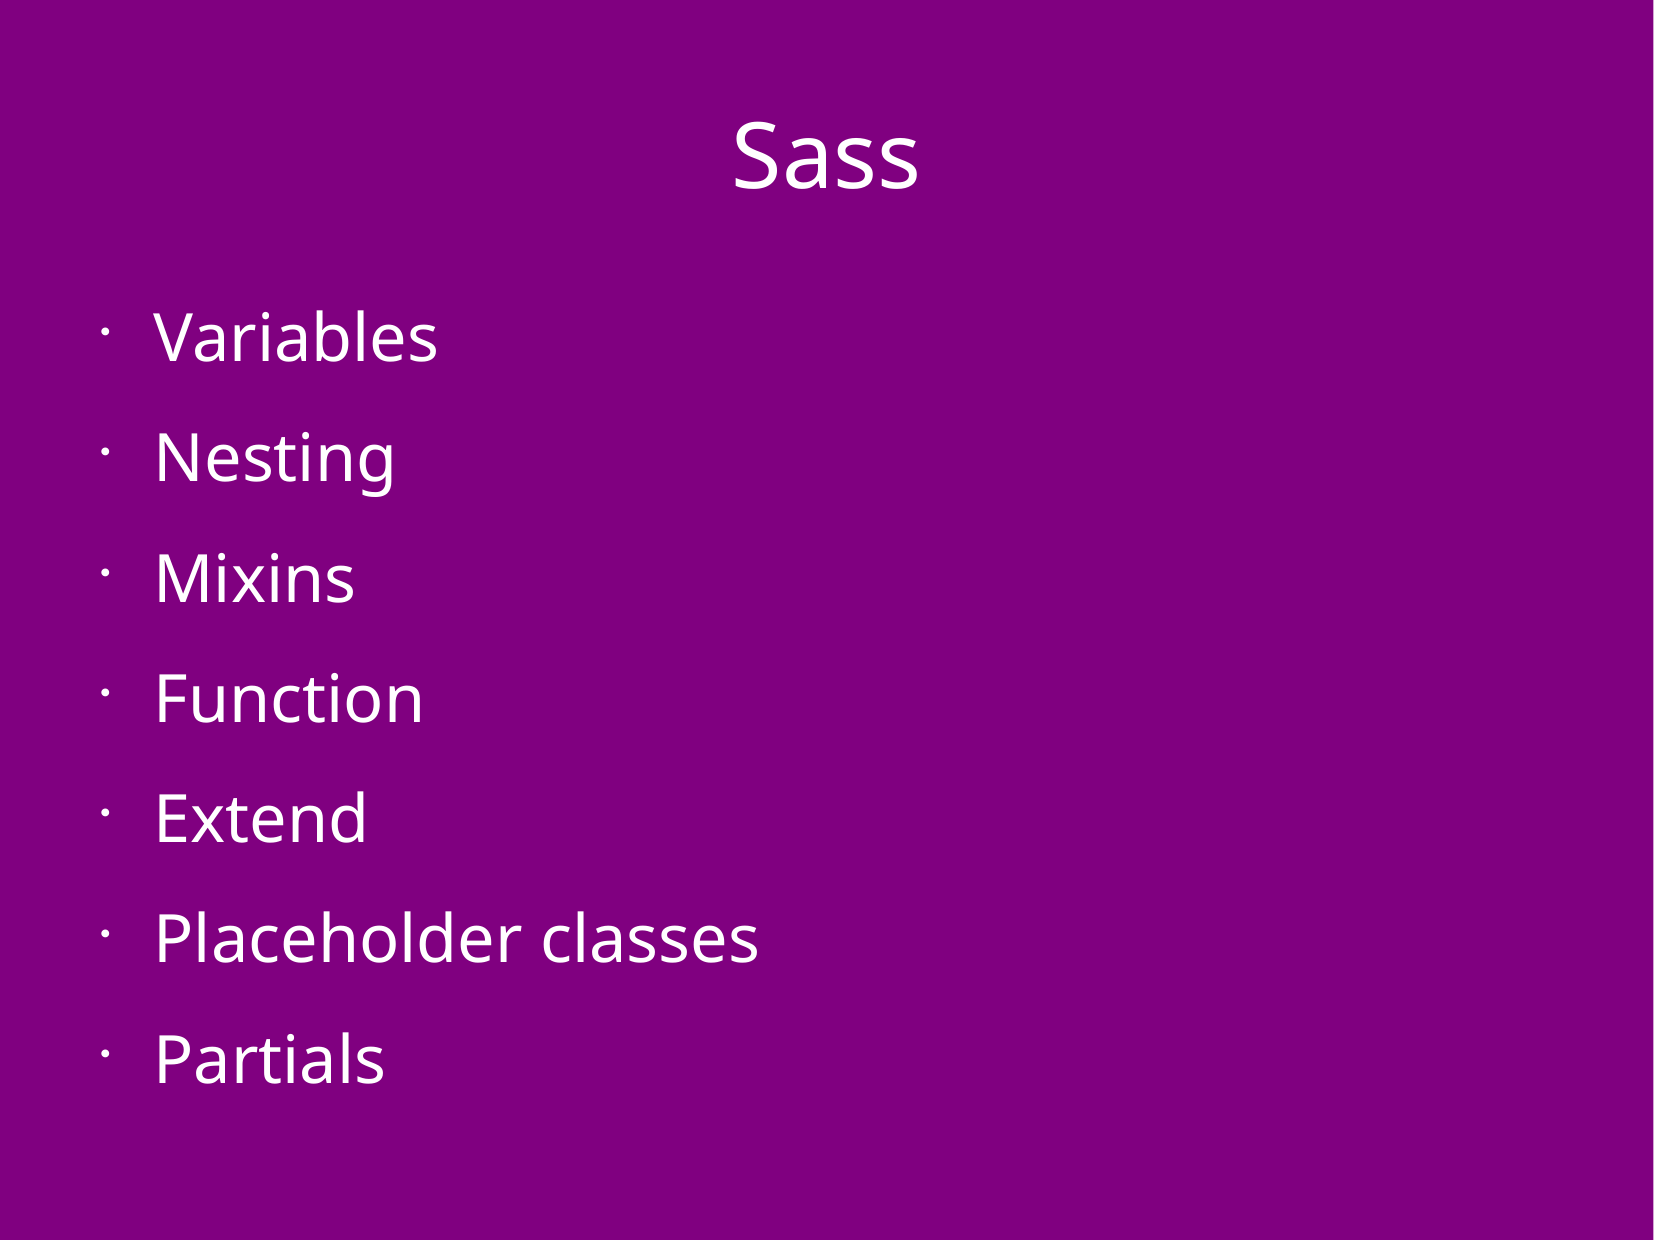

# Sass
Variables
Nesting
Mixins
Function
Extend
Placeholder classes
Partials